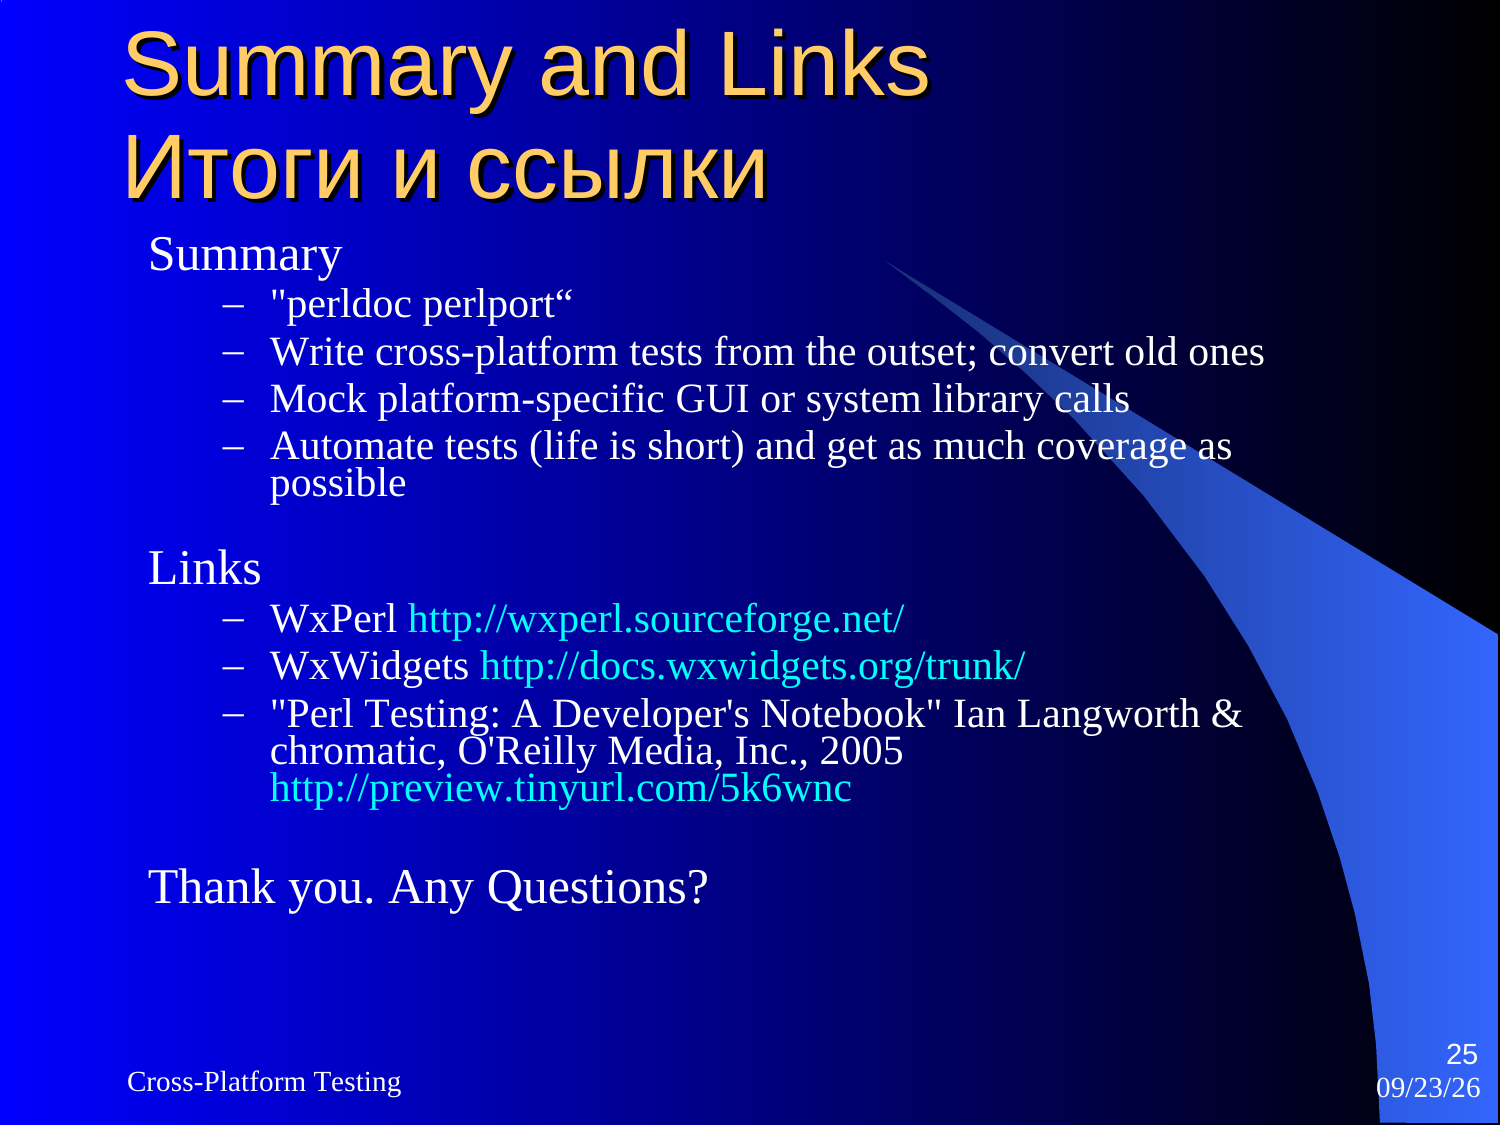

# Summary and Links Итоги и ссылки
Summary
"perldoc perlport“
Write cross-platform tests from the outset; convert old ones
Mock platform-specific GUI or system library calls
Automate tests (life is short) and get as much coverage as possible
Links
WxPerl http://wxperl.sourceforge.net/
WxWidgets http://docs.wxwidgets.org/trunk/
"Perl Testing: A Developer's Notebook" Ian Langworth & chromatic, O'Reilly Media, Inc., 2005 http://preview.tinyurl.com/5k6wnc
Thank you. Any Questions?
25
Cross-Platform Testing